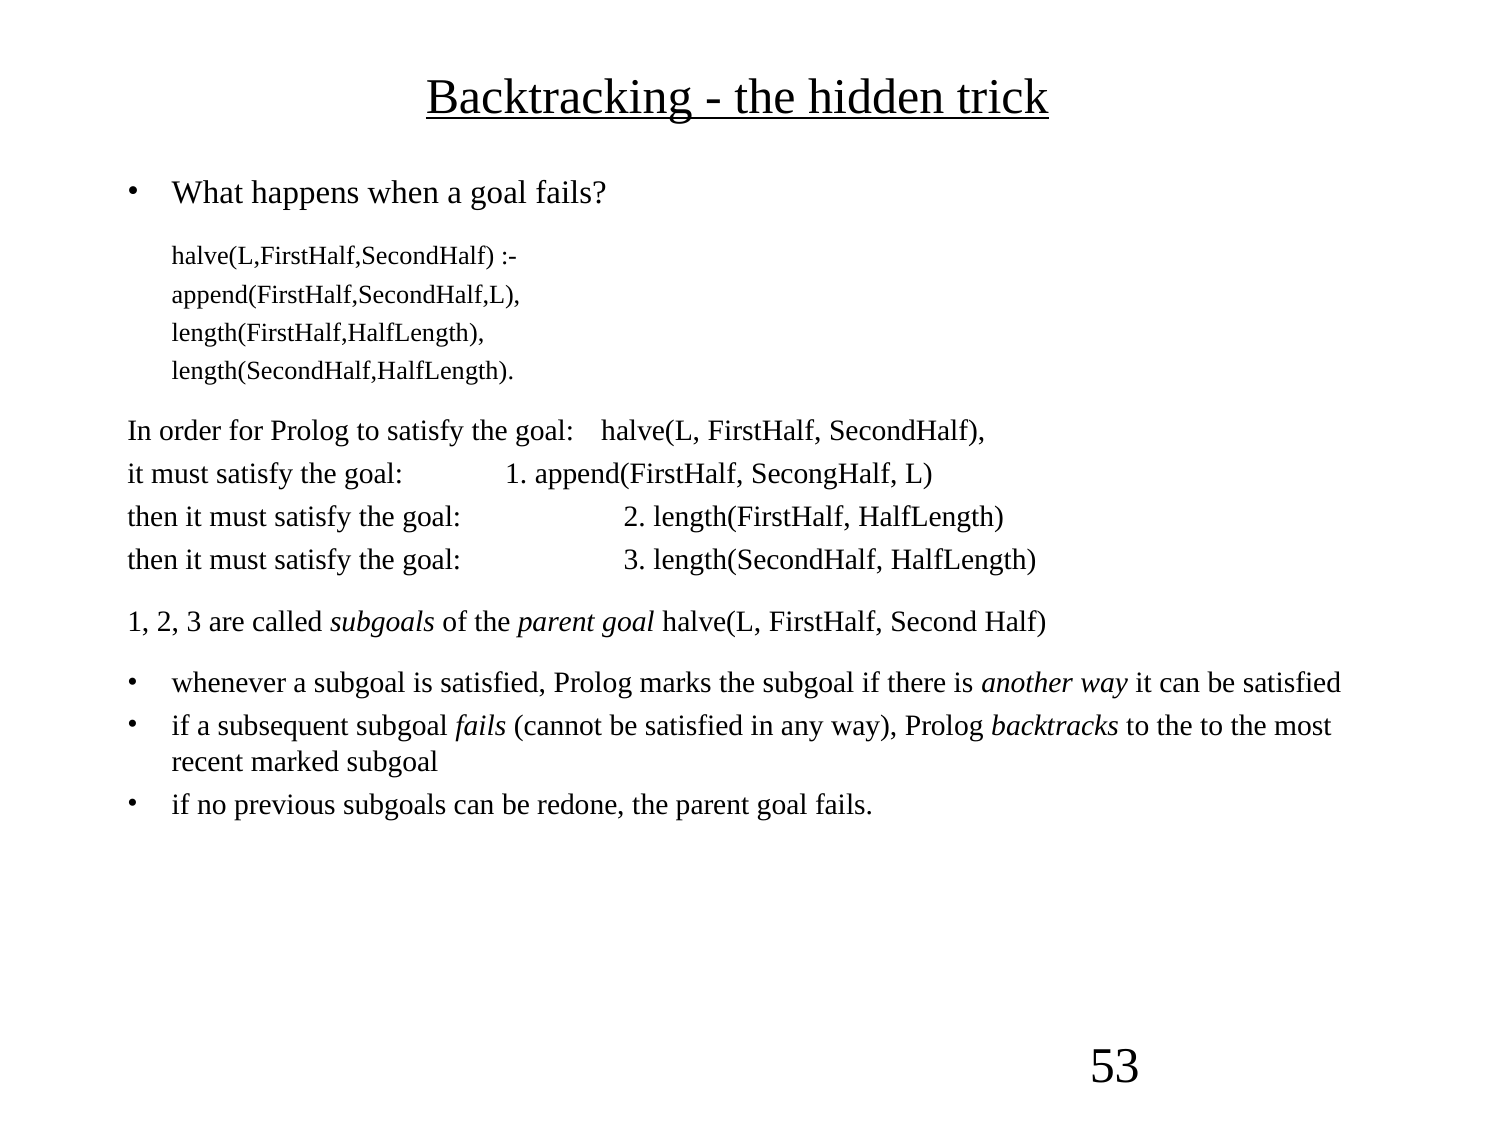

# Backtracking - the hidden trick
What happens when a goal fails?
	halve(L,FirstHalf,SecondHalf) :-
		append(FirstHalf,SecondHalf,L),
		length(FirstHalf,HalfLength),
		length(SecondHalf,HalfLength).
In order for Prolog to satisfy the goal: 	halve(L, FirstHalf, SecondHalf),
it must satisfy the goal: 		 1. append(FirstHalf, SecongHalf, L)
then it must satisfy the goal:	 	 2. length(FirstHalf, HalfLength)
then it must satisfy the goal: 	 	 3. length(SecondHalf, HalfLength)
1, 2, 3 are called subgoals of the parent goal halve(L, FirstHalf, Second Half)
whenever a subgoal is satisfied, Prolog marks the subgoal if there is another way it can be satisfied
if a subsequent subgoal fails (cannot be satisfied in any way), Prolog backtracks to the to the most recent marked subgoal
if no previous subgoals can be redone, the parent goal fails.
53